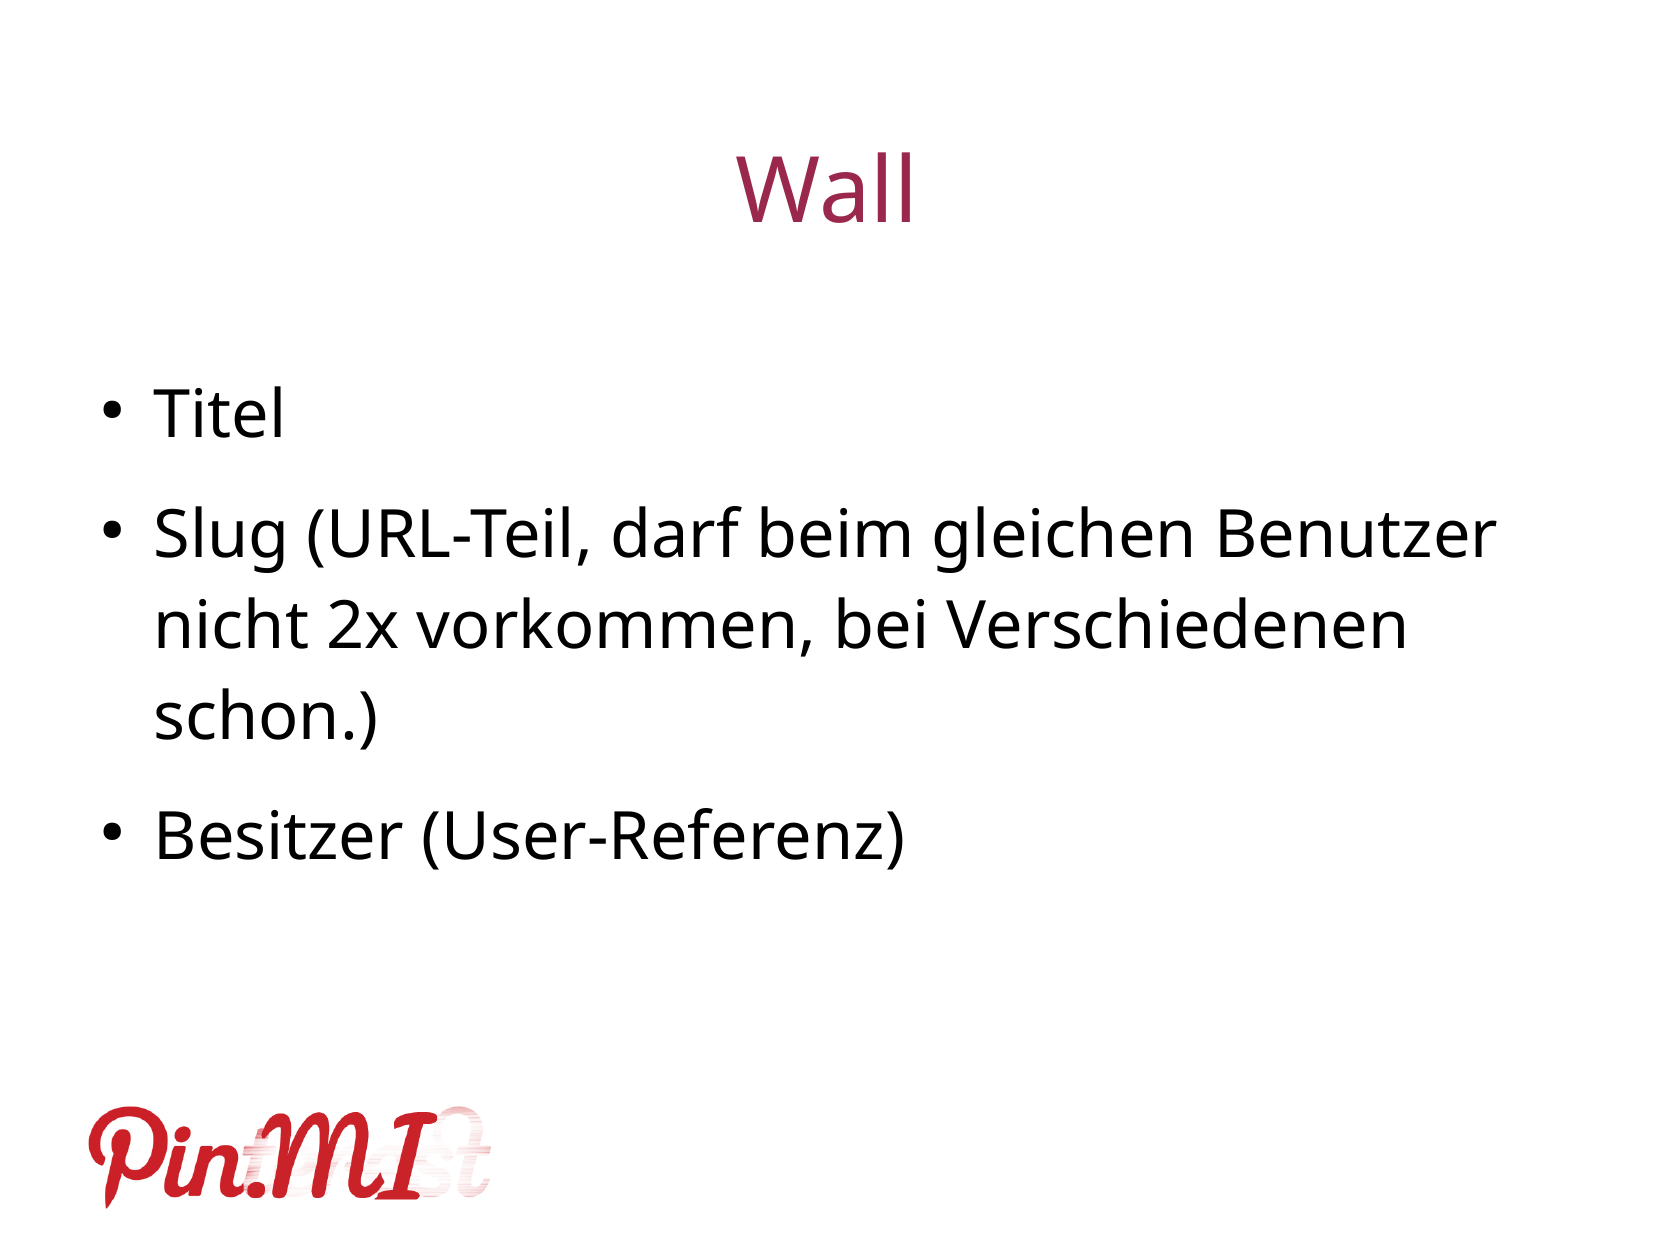

# Wall
Titel
Slug (URL-Teil, darf beim gleichen Benutzer nicht 2x vorkommen, bei Verschiedenen schon.)
Besitzer (User-Referenz)